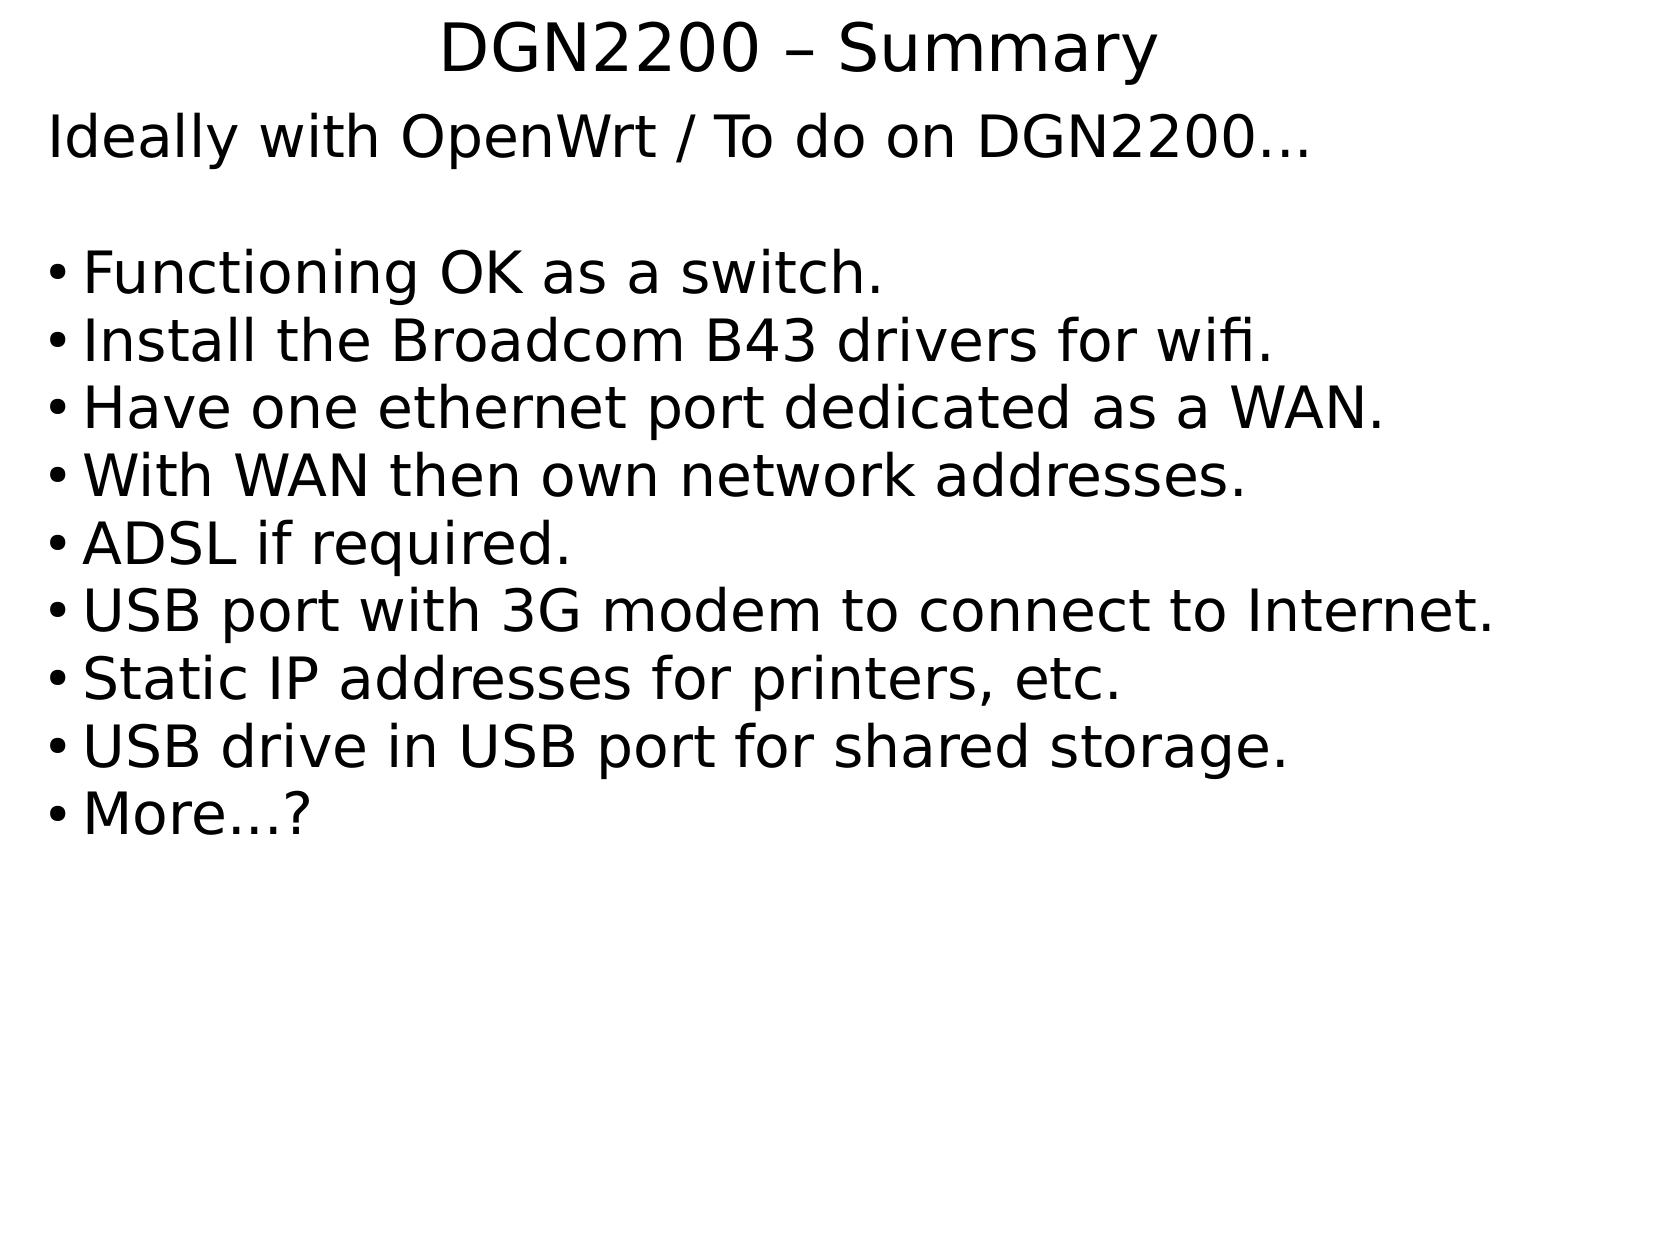

# DGN2200 – Summary
Ideally with OpenWrt / To do on DGN2200...
Functioning OK as a switch.
Install the Broadcom B43 drivers for wifi.
Have one ethernet port dedicated as a WAN.
With WAN then own network addresses.
ADSL if required.
USB port with 3G modem to connect to Internet.
Static IP addresses for printers, etc.
USB drive in USB port for shared storage.
More...?